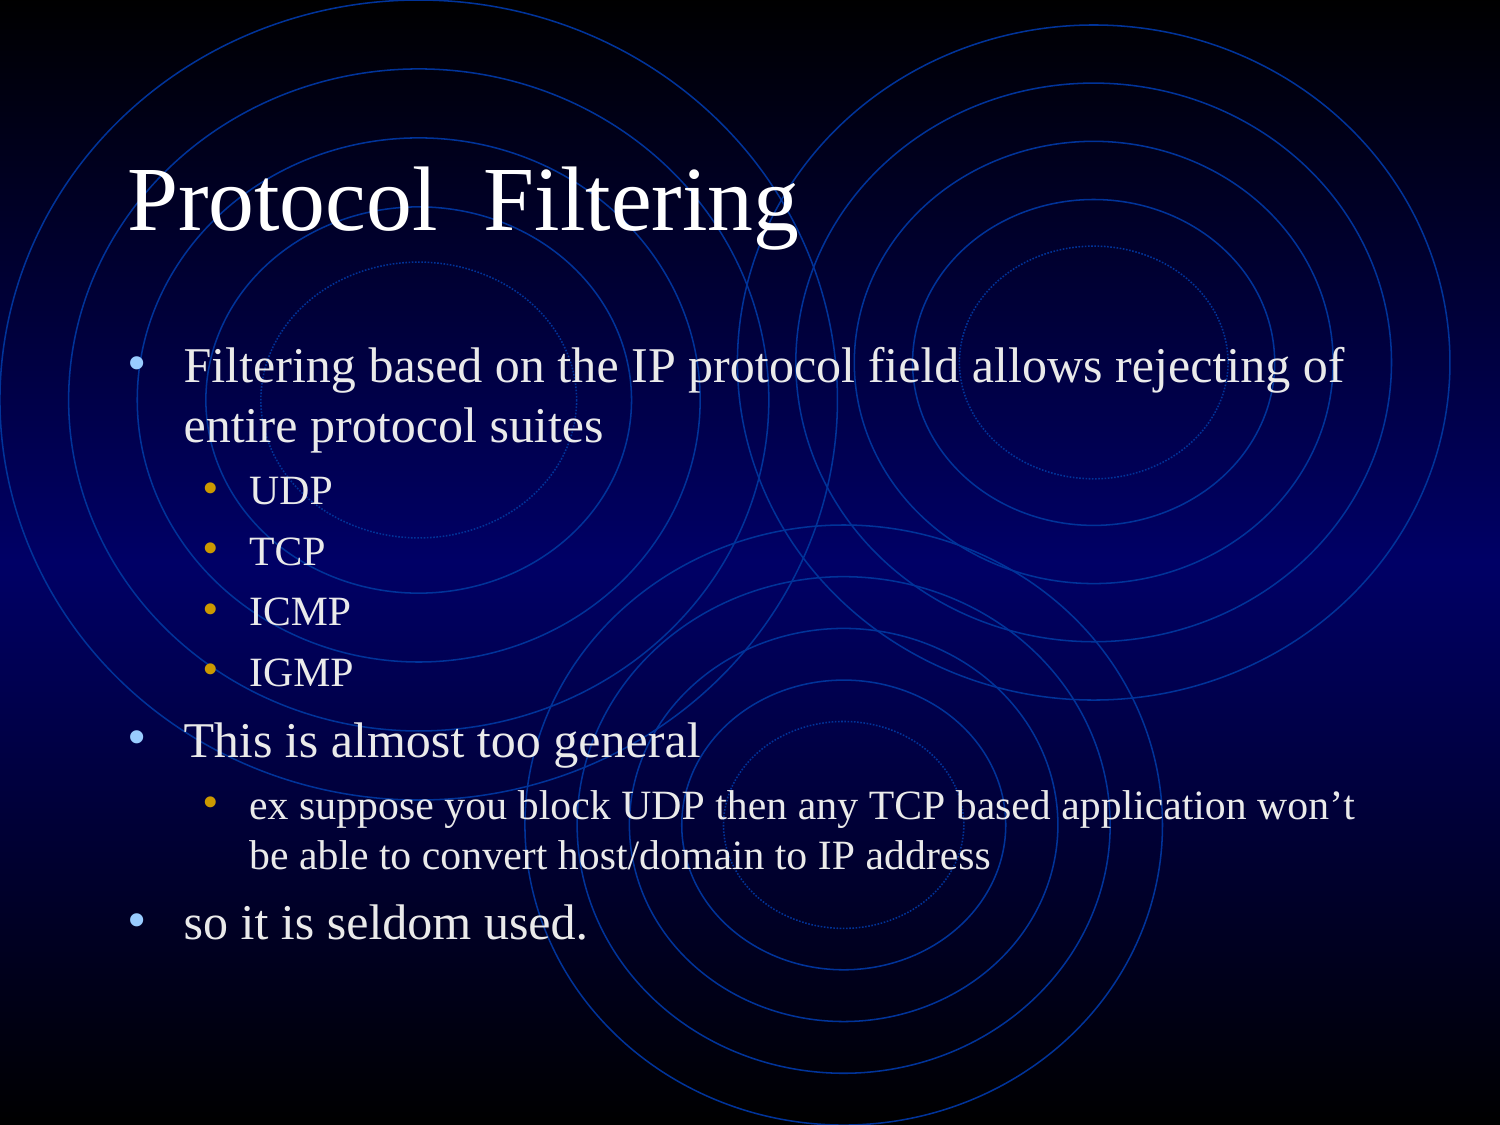

# Protocol Filtering
Filtering based on the IP protocol field allows rejecting of entire protocol suites
UDP
TCP
ICMP
IGMP
This is almost too general
ex suppose you block UDP then any TCP based application won’t be able to convert host/domain to IP address
so it is seldom used.